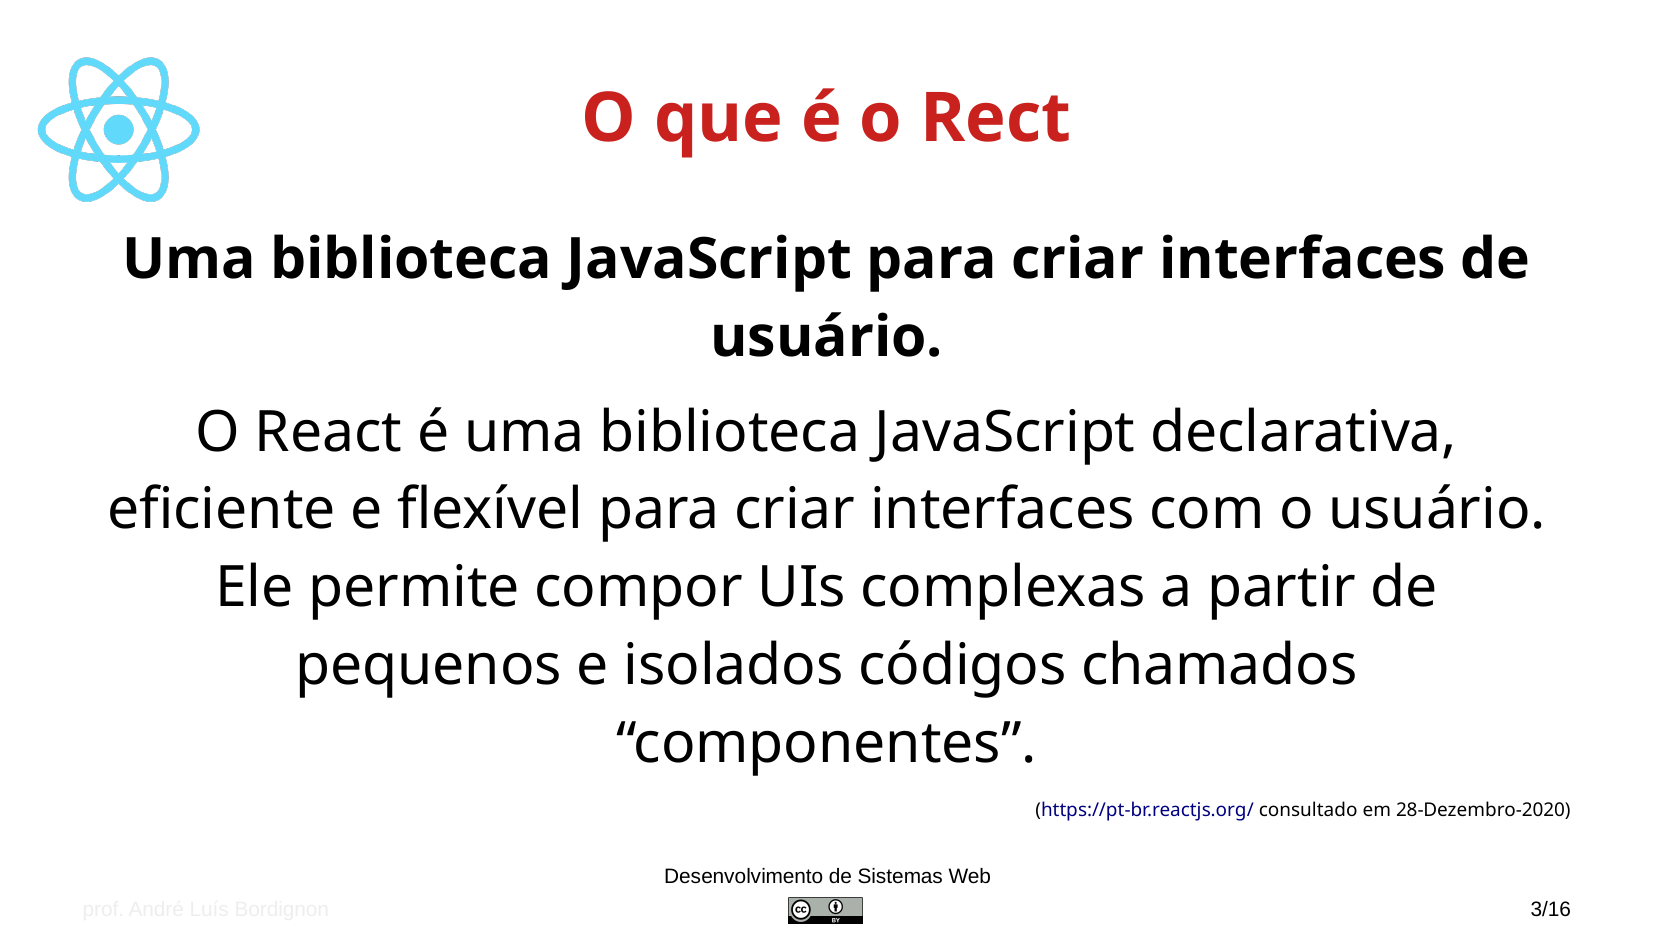

# O que é o Rect
Uma biblioteca JavaScript para criar interfaces de usuário.
O React é uma biblioteca JavaScript declarativa, eficiente e flexível para criar interfaces com o usuário. Ele permite compor UIs complexas a partir de pequenos e isolados códigos chamados “componentes”.
(https://pt-br.reactjs.org/ consultado em 28-Dezembro-2020)
Desenvolvimento de Sistemas Web
prof. André Luís Bordignon
3